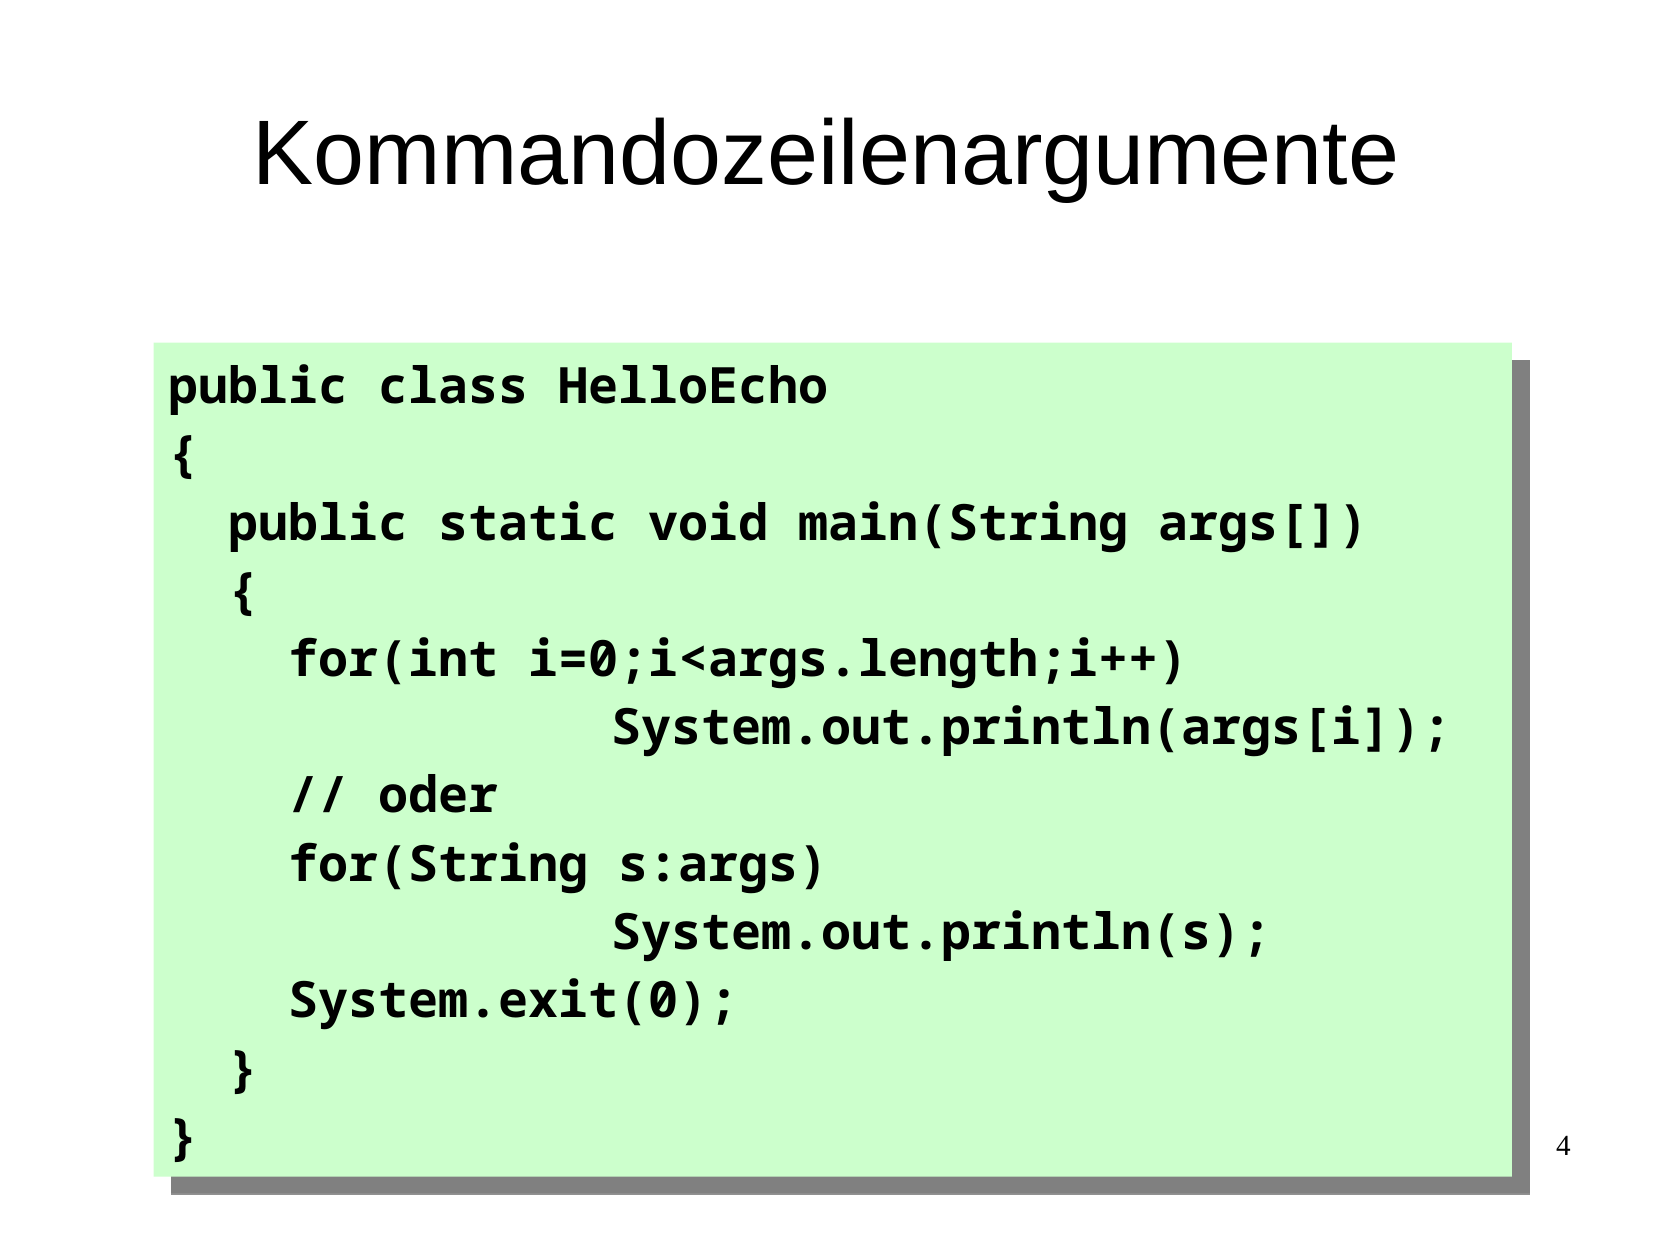

# Kommandozeilenargumente
public class HelloEcho
{
 public static void main(String args[])
 {
 for(int i=0;i<args.length;i++)
						System.out.println(args[i]);
 // oder
 for(String s:args)
						System.out.println(s);
 System.exit(0);
 }
}
4